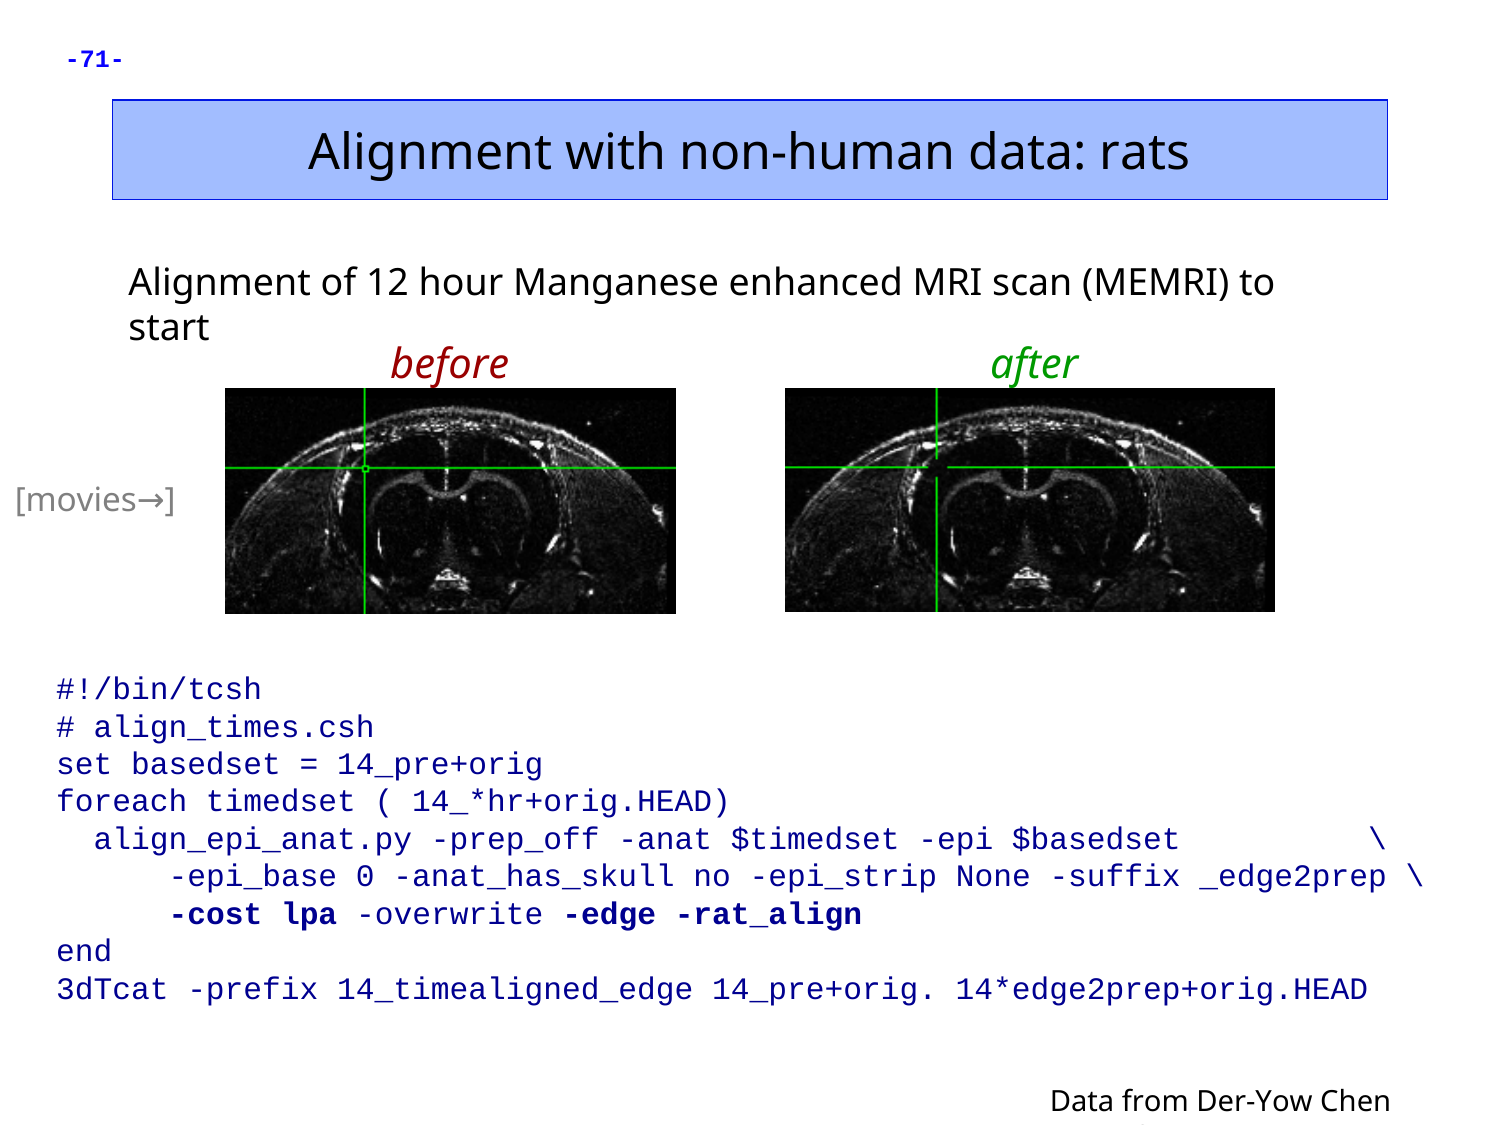

Alignment with non-human data: rats
Alignment of 12 hour Manganese enhanced MRI scan (MEMRI) to start
before
after
[movies→]
#!/bin/tcsh
# align_times.csh
set basedset = 14_pre+orig
foreach timedset ( 14_*hr+orig.HEAD)
 align_epi_anat.py -prep_off -anat $timedset -epi $basedset \
 -epi_base 0 -anat_has_skull no -epi_strip None -suffix _edge2prep \
 -cost lpa -overwrite -edge -rat_align
end
3dTcat -prefix 14_timealigned_edge 14_pre+orig. 14*edge2prep+orig.HEAD
Data from Der-Yow Chen (NINDS)